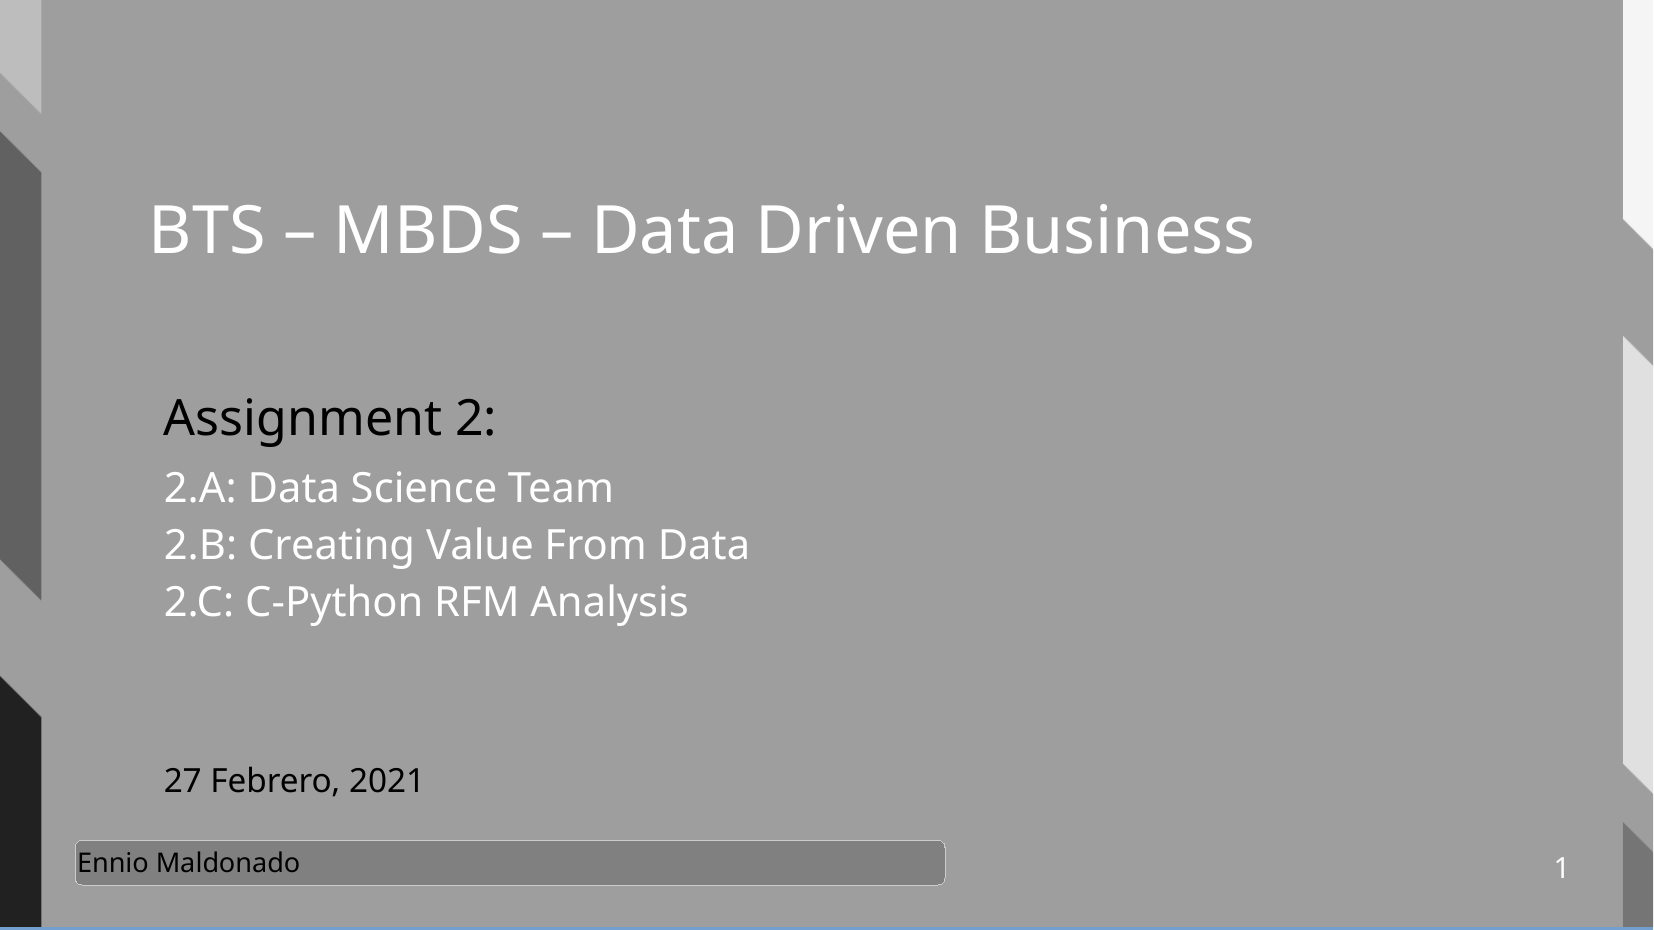

# BTS – MBDS – Data Driven Business
Assignment 2:
2.A: Data Science Team
2.B: Creating Value From Data
2.C: C-Python RFM Analysis
27 Febrero, 2021
Ennio Maldonado
3 October 2020
Candy Clone
1